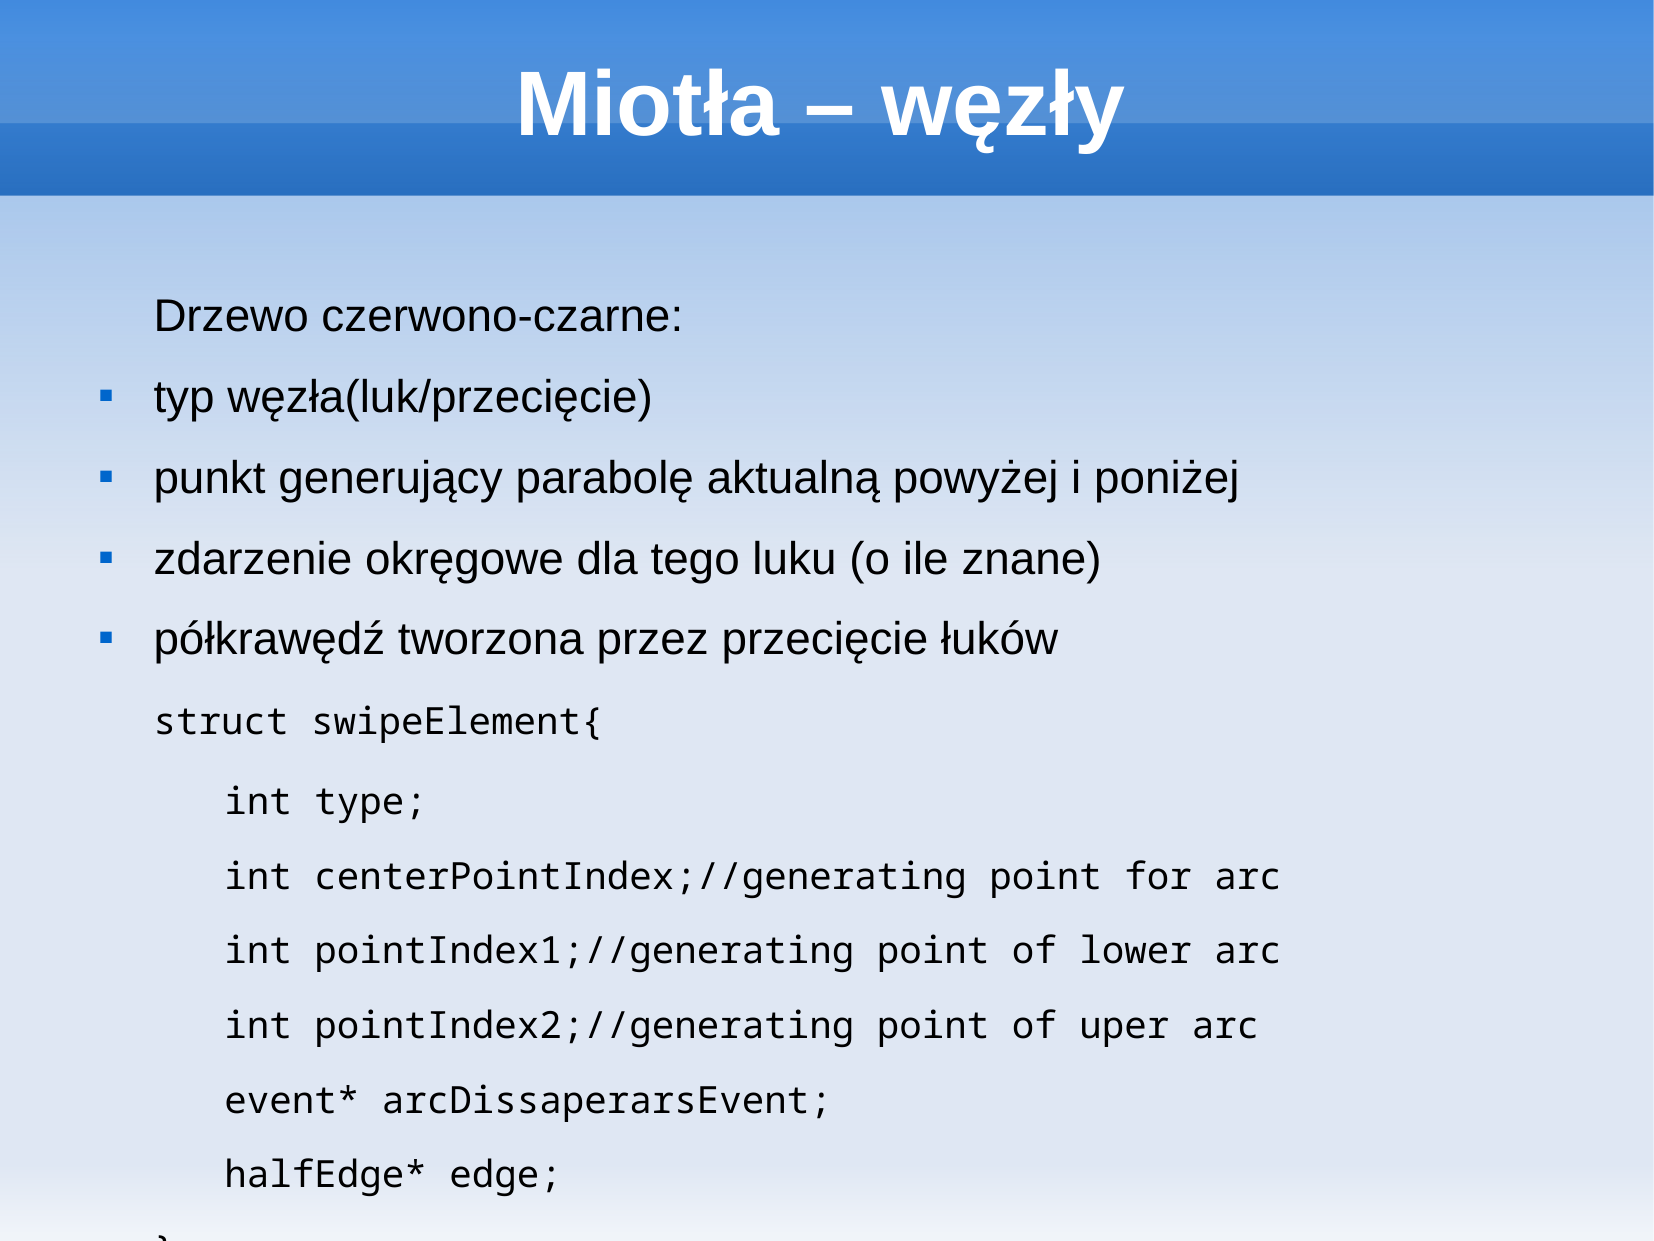

# Miotła – węzły
Drzewo czerwono-czarne:
typ węzła(luk/przecięcie)
punkt generujący parabolę aktualną powyżej i poniżej
zdarzenie okręgowe dla tego luku (o ile znane)
półkrawędź tworzona przez przecięcie łuków
struct swipeElement{
int type;
int centerPointIndex;//generating point for arc
int pointIndex1;//generating point of lower arc
int pointIndex2;//generating point of uper arc
event* arcDissaperarsEvent;
halfEdge* edge;
};